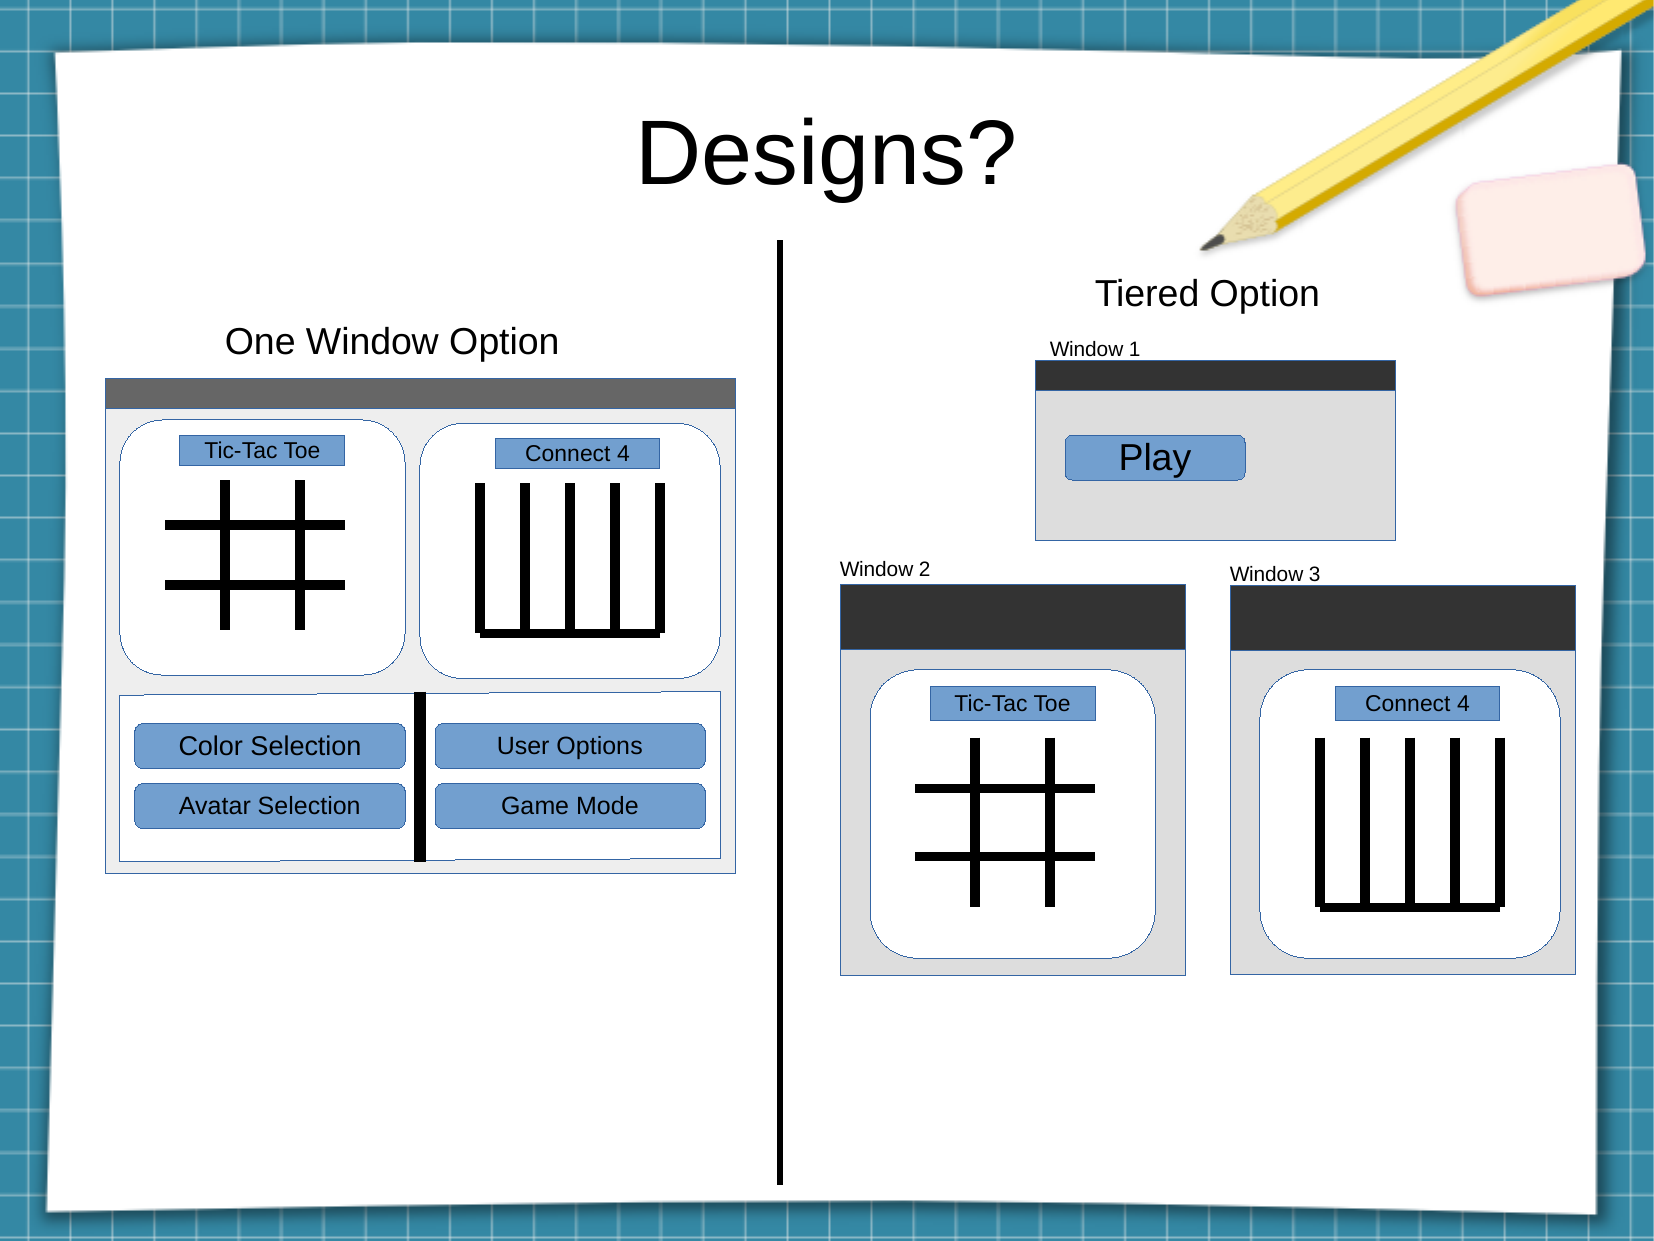

# Designs?
Tiered Option
One Window Option
Tic-Tac Toe
Connect 4
Color Selection
User Options
Avatar Selection
Game Mode
Window 1
Play
Window 2
Window 3
Connect 4
Tic-Tac Toe